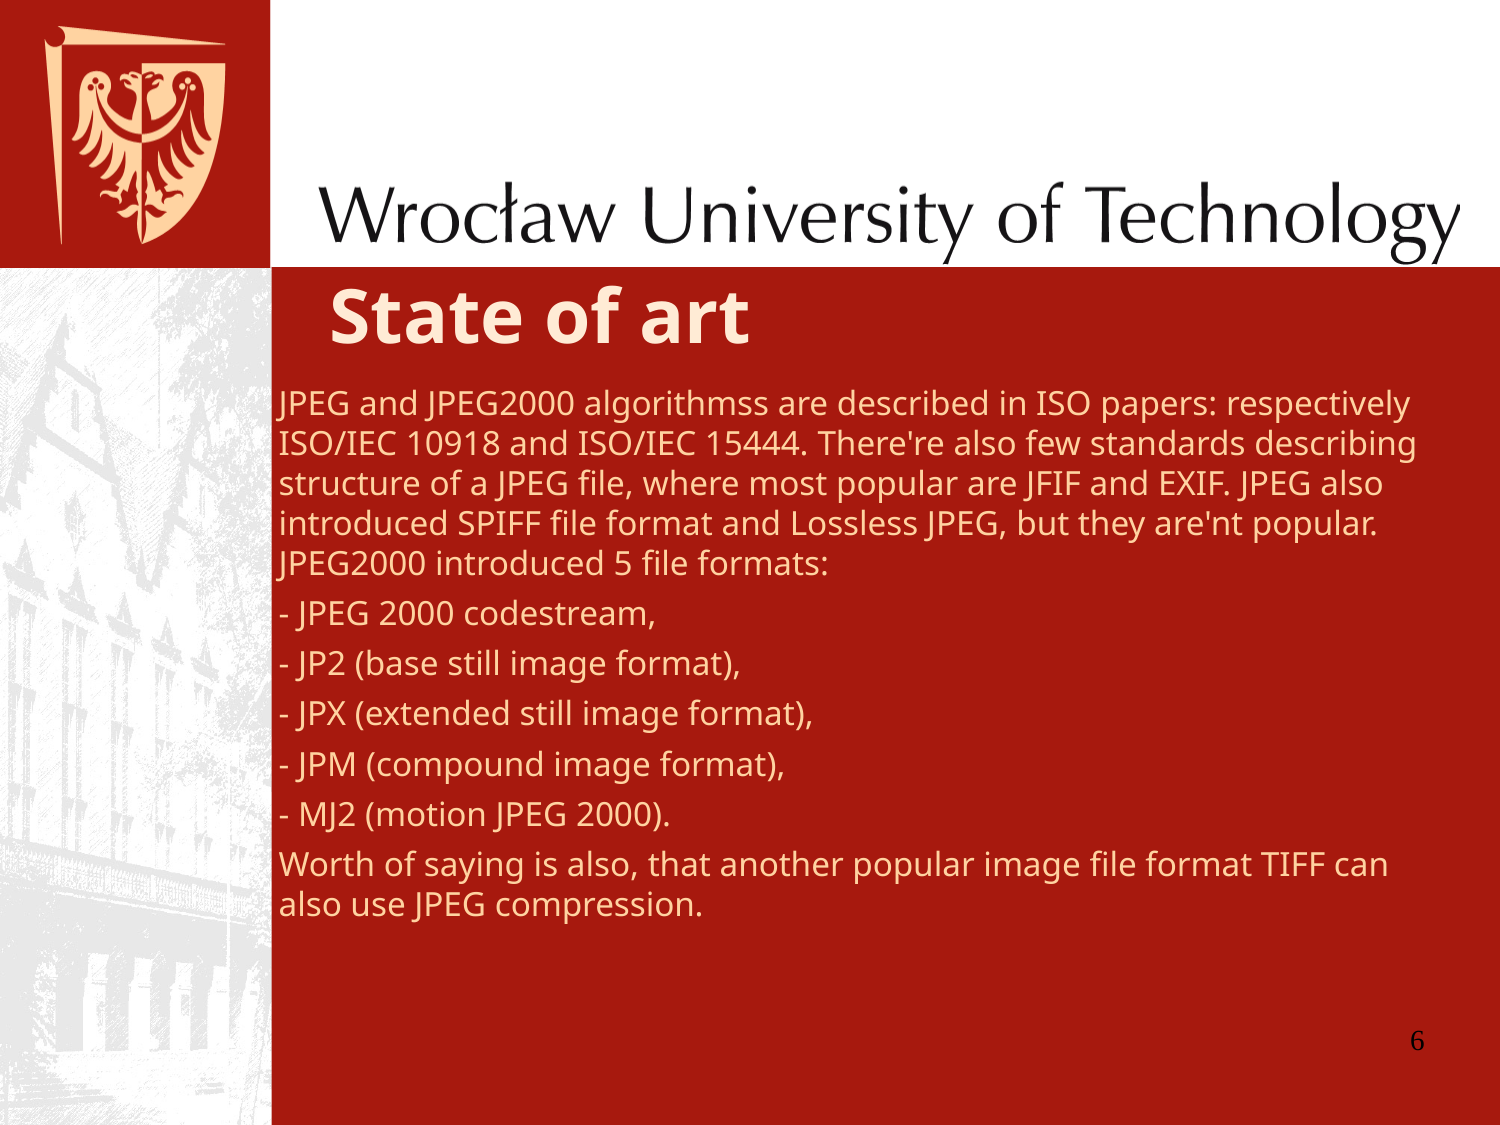

# State of art
JPEG and JPEG2000 algorithmss are described in ISO papers: respectively ISO/IEC 10918 and ISO/IEC 15444. There're also few standards describing structure of a JPEG file, where most popular are JFIF and EXIF. JPEG also introduced SPIFF file format and Lossless JPEG, but they are'nt popular. JPEG2000 introduced 5 file formats:
- JPEG 2000 codestream,
- JP2 (base still image format),
- JPX (extended still image format),
- JPM (compound image format),
- MJ2 (motion JPEG 2000).
Worth of saying is also, that another popular image file format TIFF can also use JPEG compression.
6